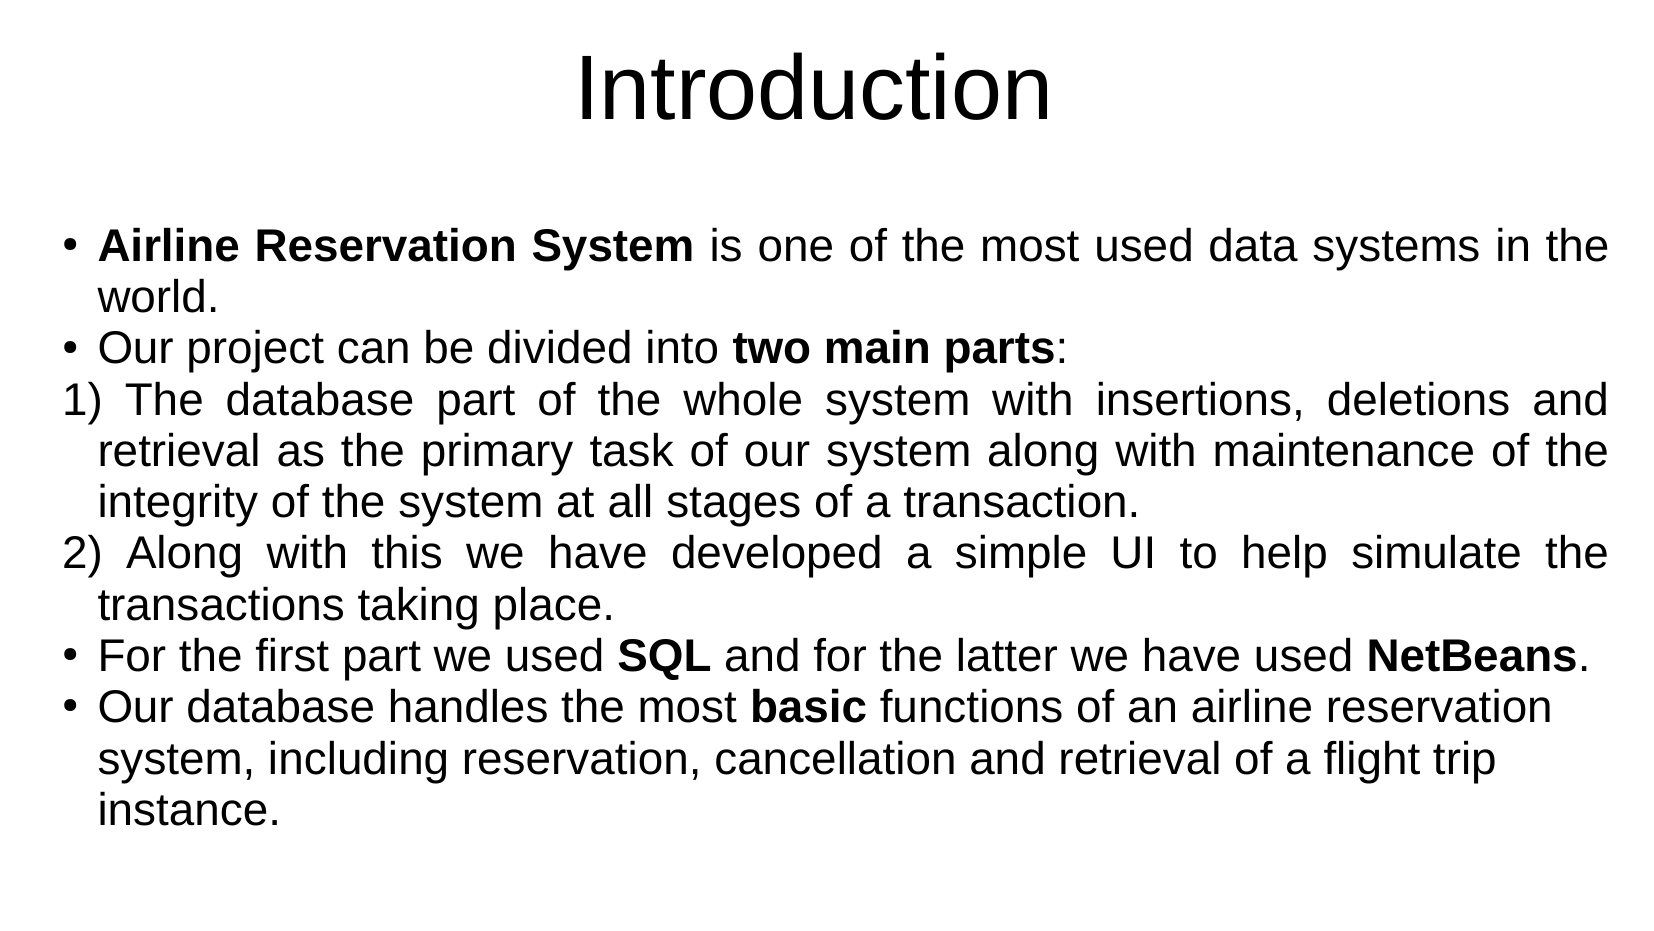

# Introduction
Airline Reservation System is one of the most used data systems in the world.
Our project can be divided into two main parts:
 The database part of the whole system with insertions, deletions and retrieval as the primary task of our system along with maintenance of the integrity of the system at all stages of a transaction.
 Along with this we have developed a simple UI to help simulate the transactions taking place.
For the first part we used SQL and for the latter we have used NetBeans.
Our database handles the most basic functions of an airline reservation system, including reservation, cancellation and retrieval of a flight trip instance.